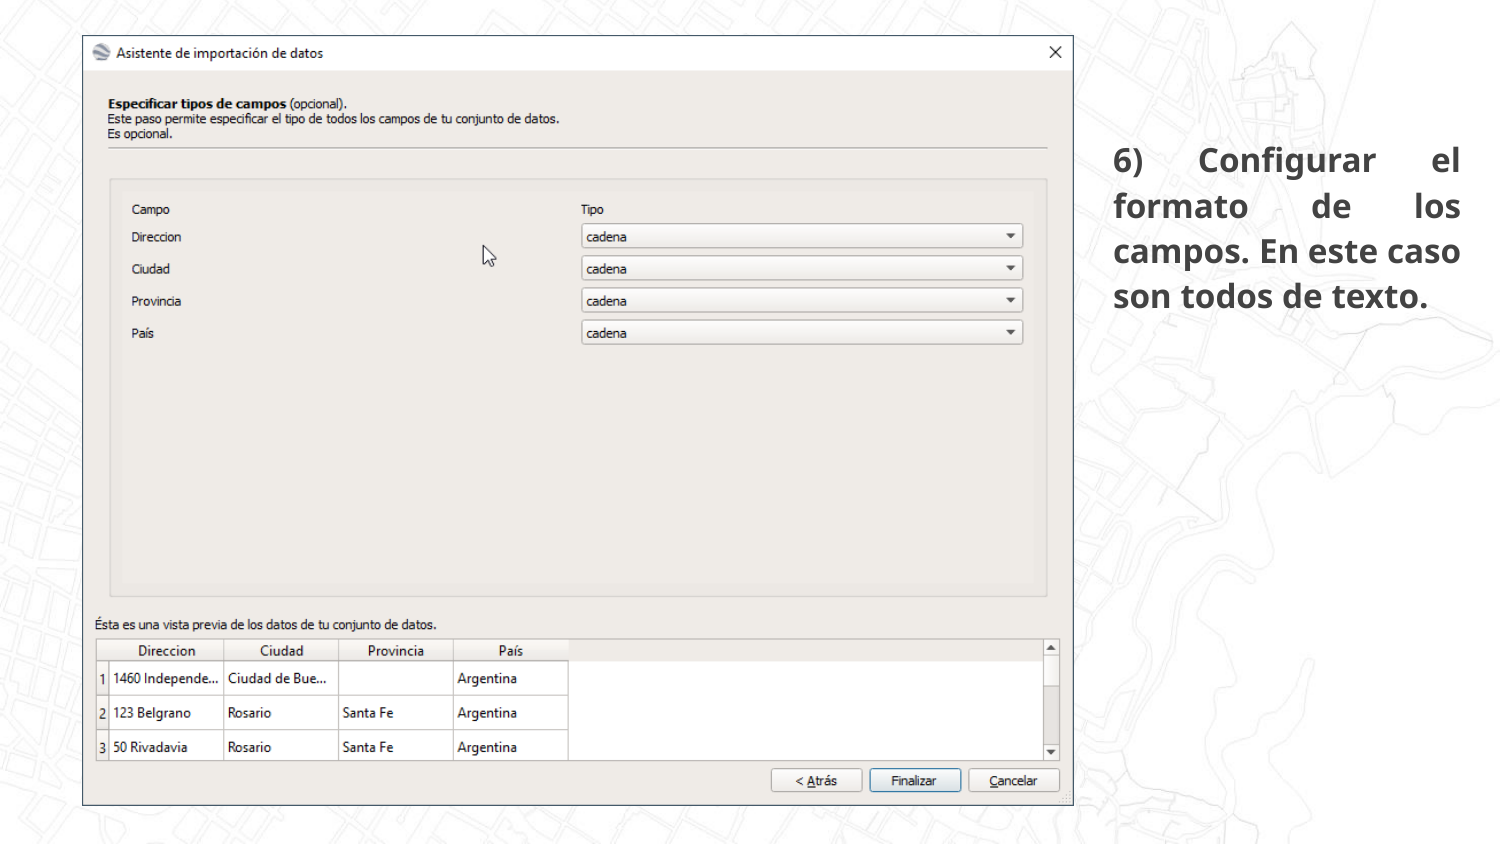

6) Configurar el formato de los campos. En este caso son todos de texto.